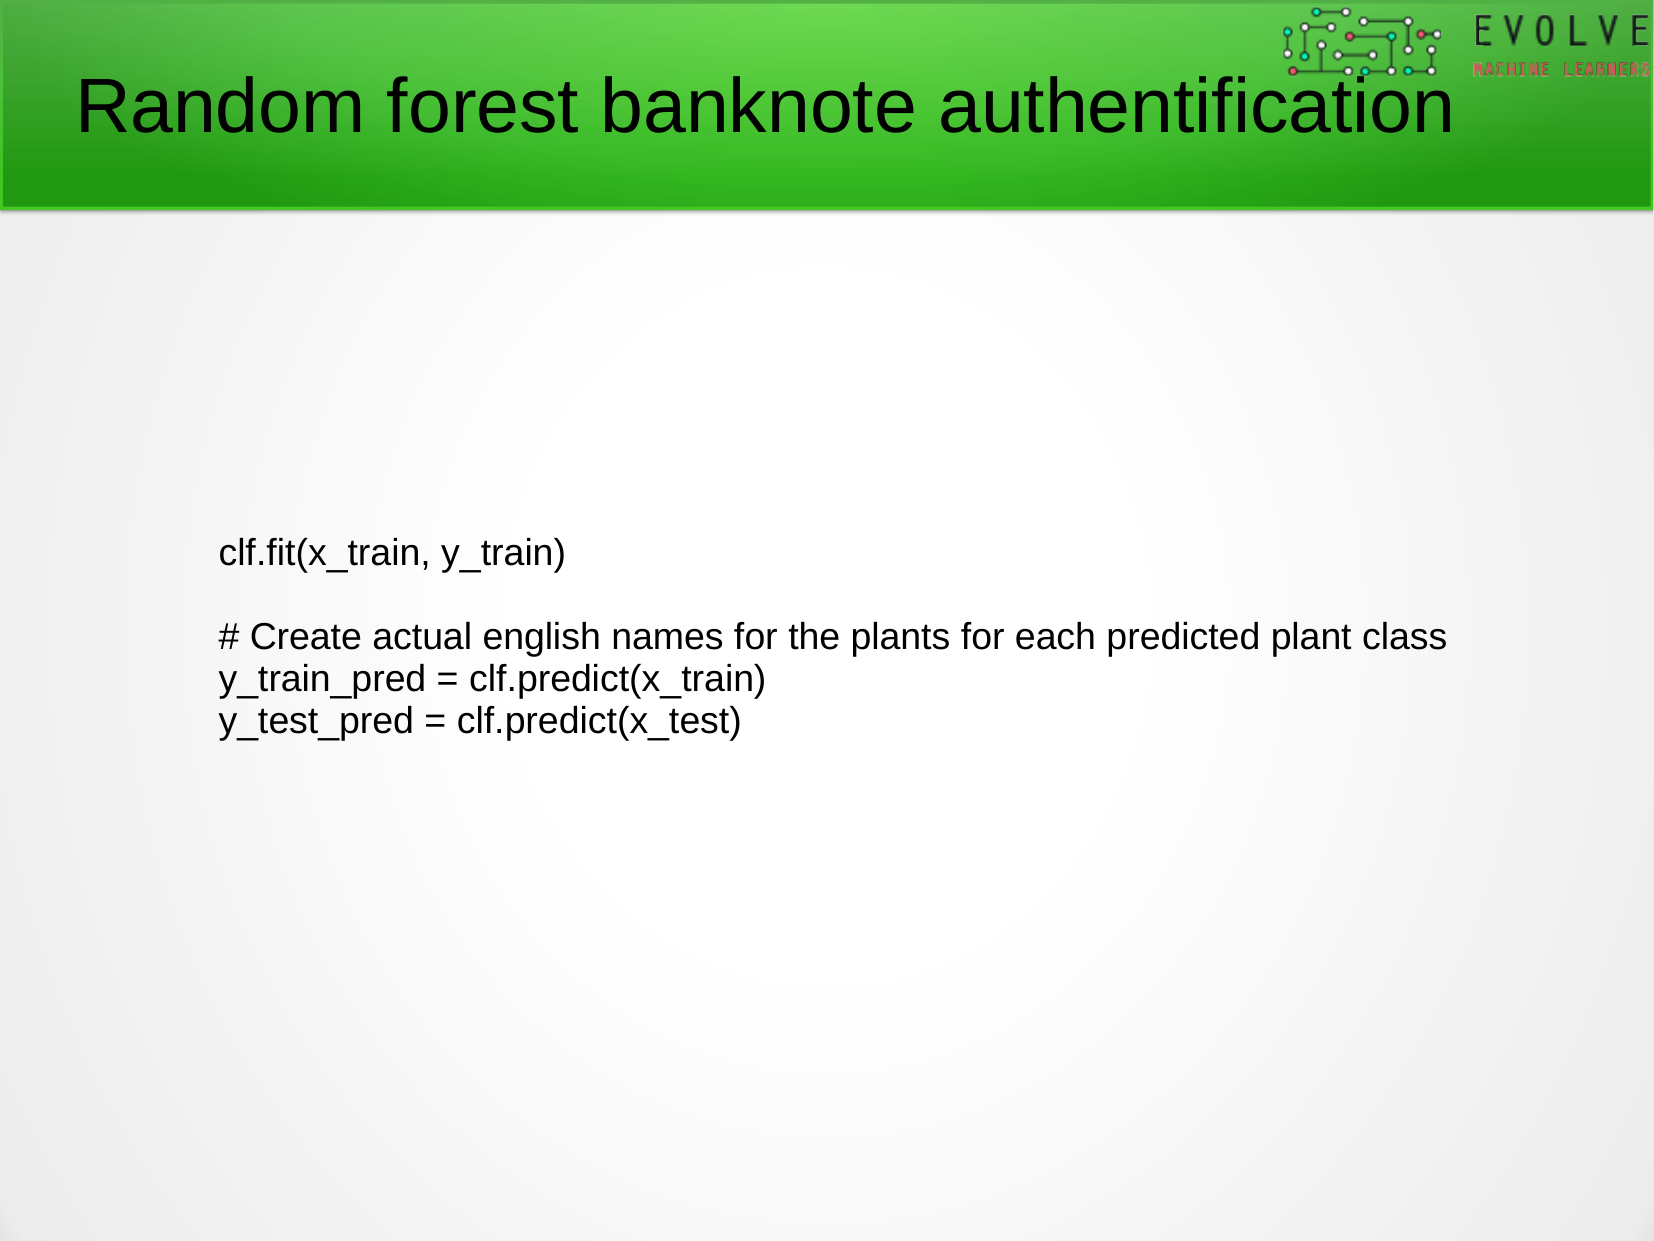

Random forest banknote authentification
clf.fit(x_train, y_train)
# Create actual english names for the plants for each predicted plant class
y_train_pred = clf.predict(x_train)
y_test_pred = clf.predict(x_test)